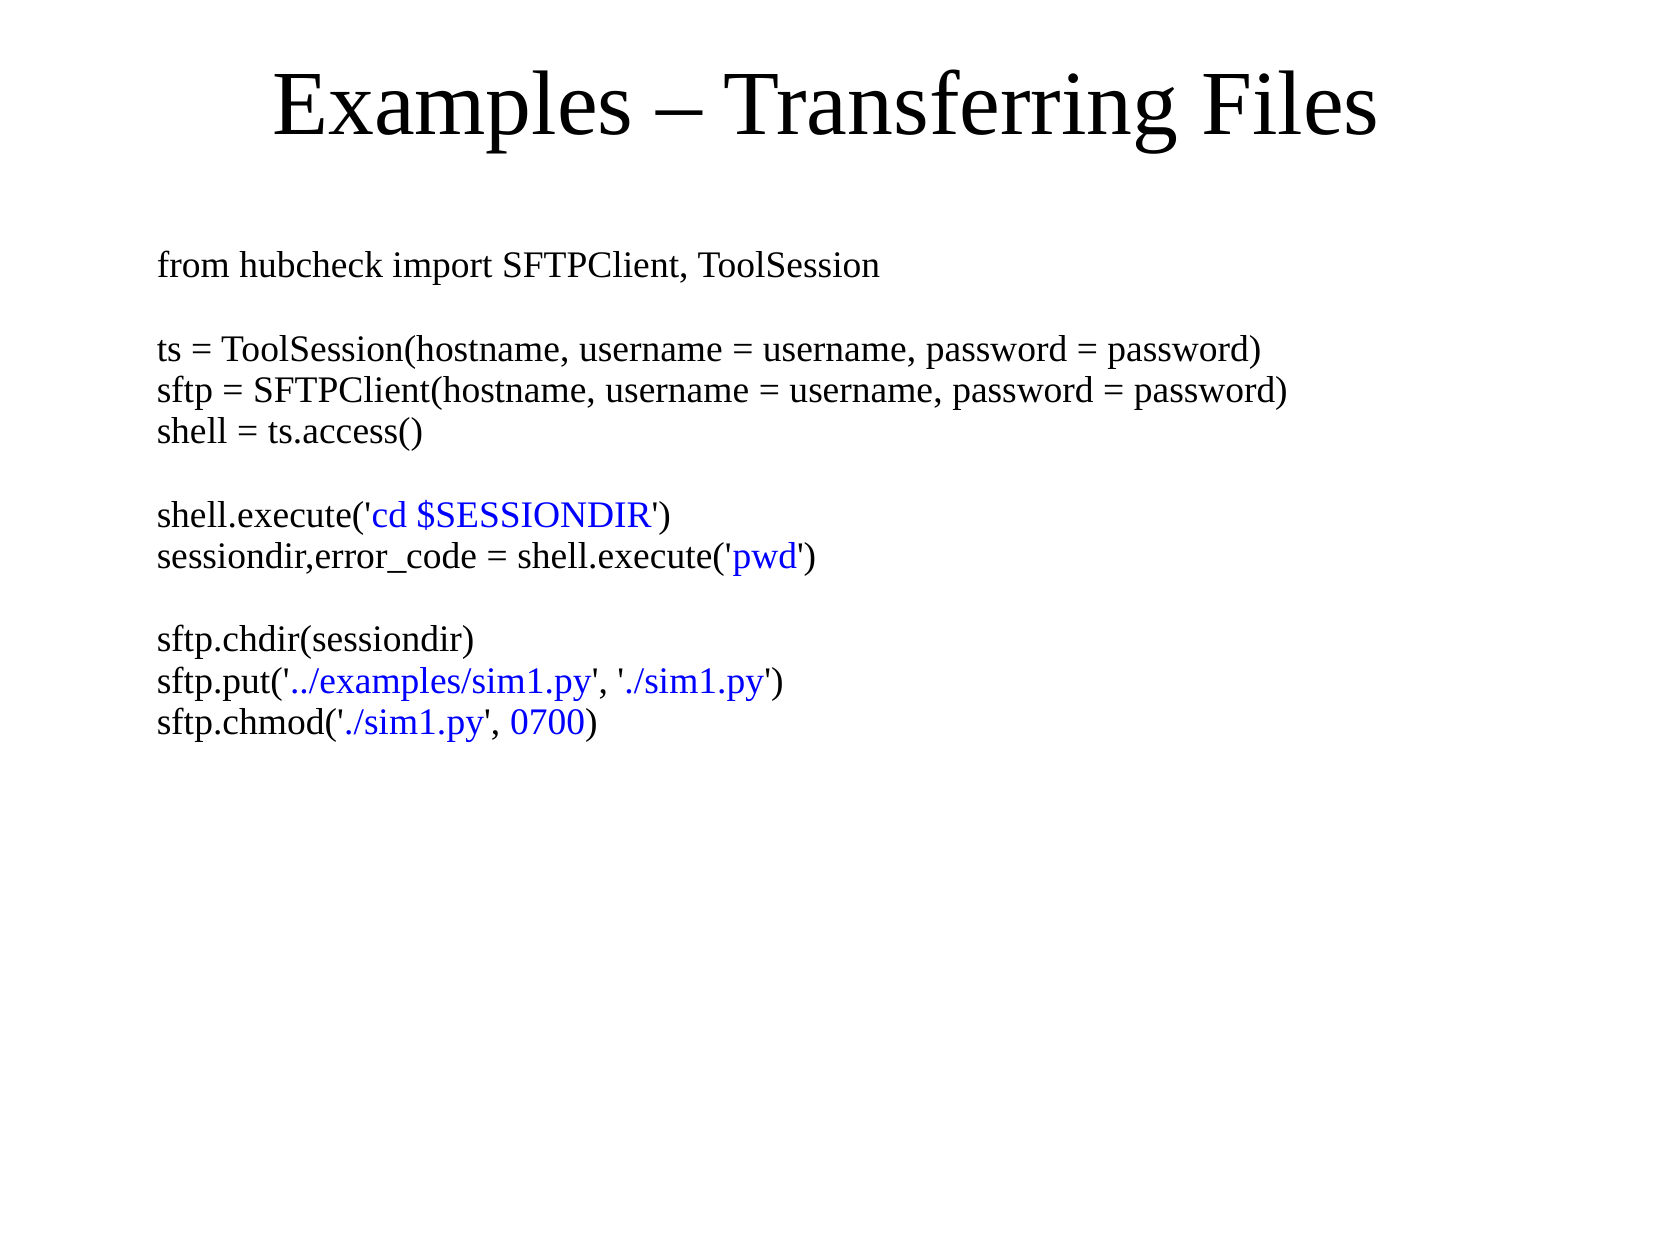

# Examples – Transferring Files
from hubcheck import SFTPClient, ToolSession
ts = ToolSession(hostname, username = username, password = password)
sftp = SFTPClient(hostname, username = username, password = password)
shell = ts.access()
shell.execute('cd $SESSIONDIR')
sessiondir,error_code = shell.execute('pwd')
sftp.chdir(sessiondir)
sftp.put('../examples/sim1.py', './sim1.py')
sftp.chmod('./sim1.py', 0700)